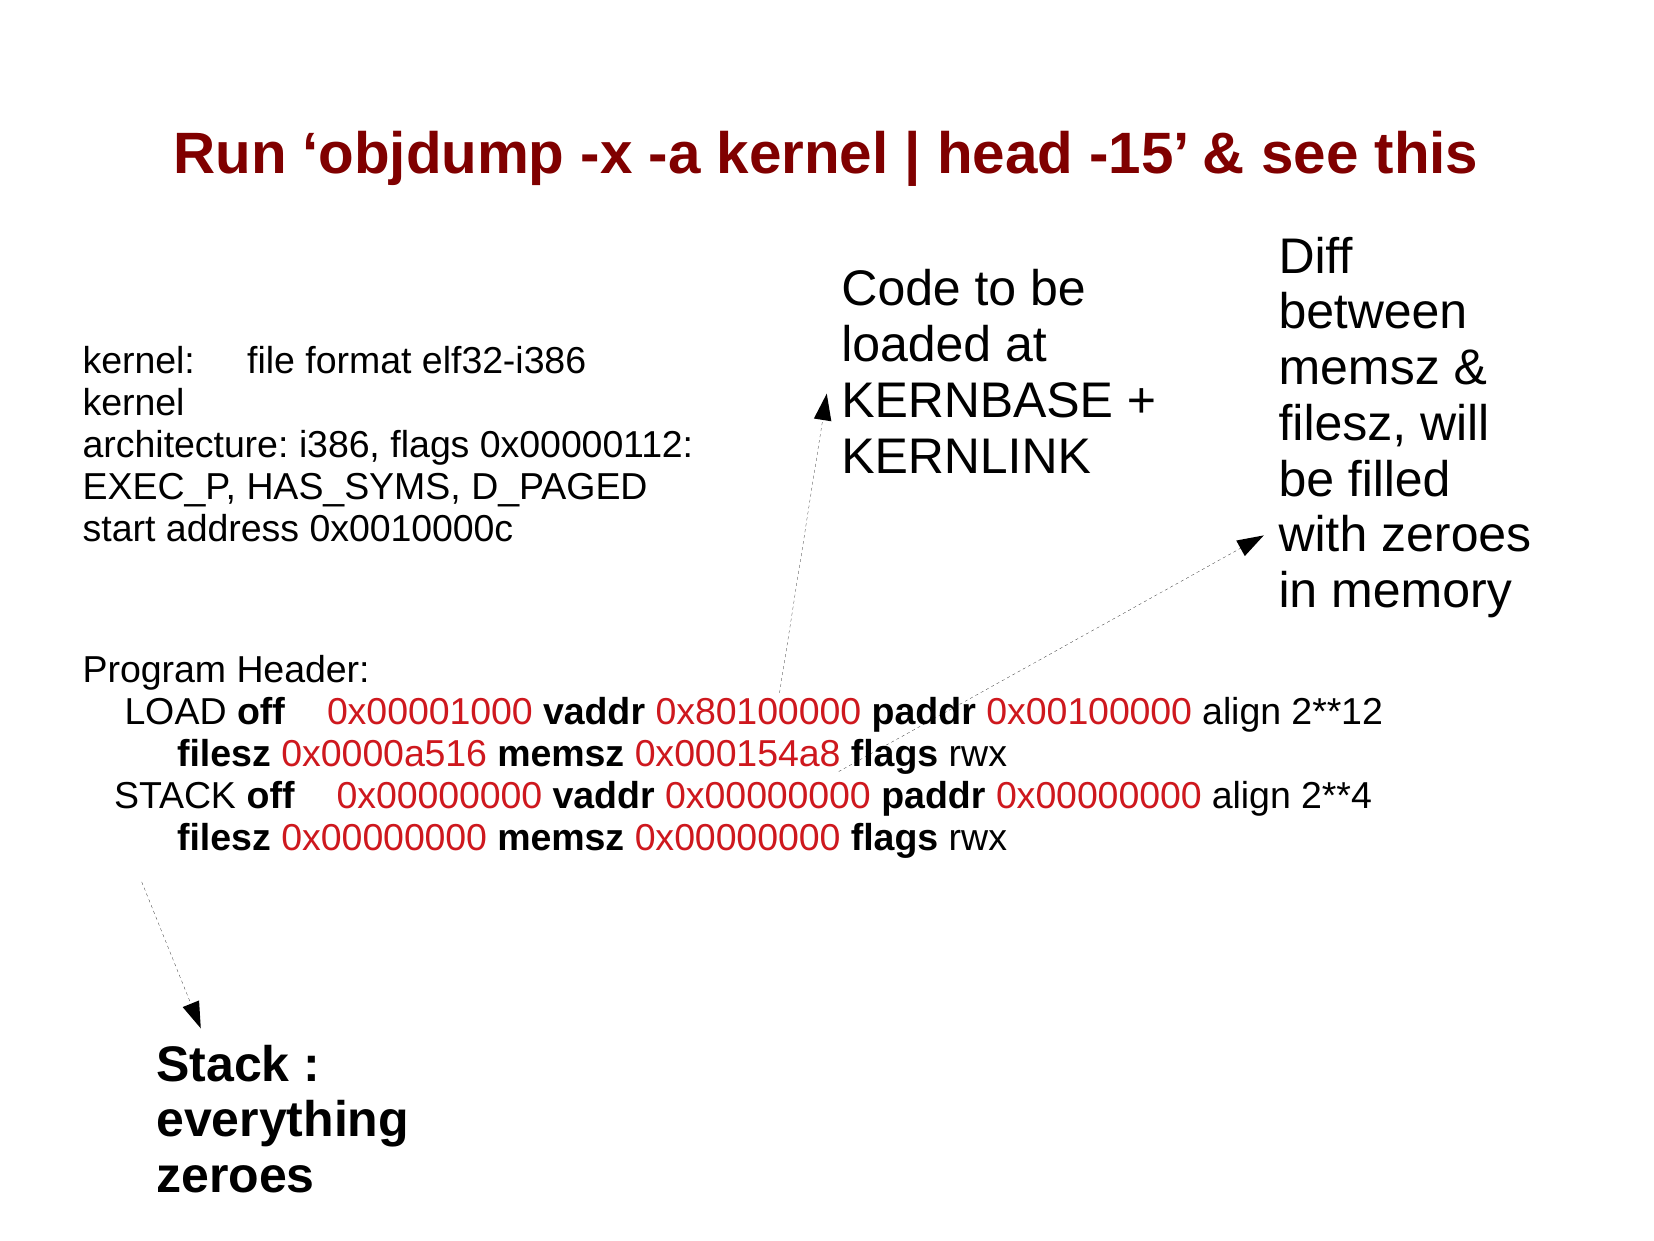

# Run ‘objdump -x -a kernel | head -15’ & see this
Diff between memsz & filesz, will be filled with zeroes in memory
Code to be loaded at KERNBASE + KERNLINK
kernel: file format elf32-i386
kernel
architecture: i386, flags 0x00000112:
EXEC_P, HAS_SYMS, D_PAGED
start address 0x0010000c
Program Header:
 LOAD off 0x00001000 vaddr 0x80100000 paddr 0x00100000 align 2**12
 filesz 0x0000a516 memsz 0x000154a8 flags rwx
 STACK off 0x00000000 vaddr 0x00000000 paddr 0x00000000 align 2**4
 filesz 0x00000000 memsz 0x00000000 flags rwx
Stack : everything zeroes